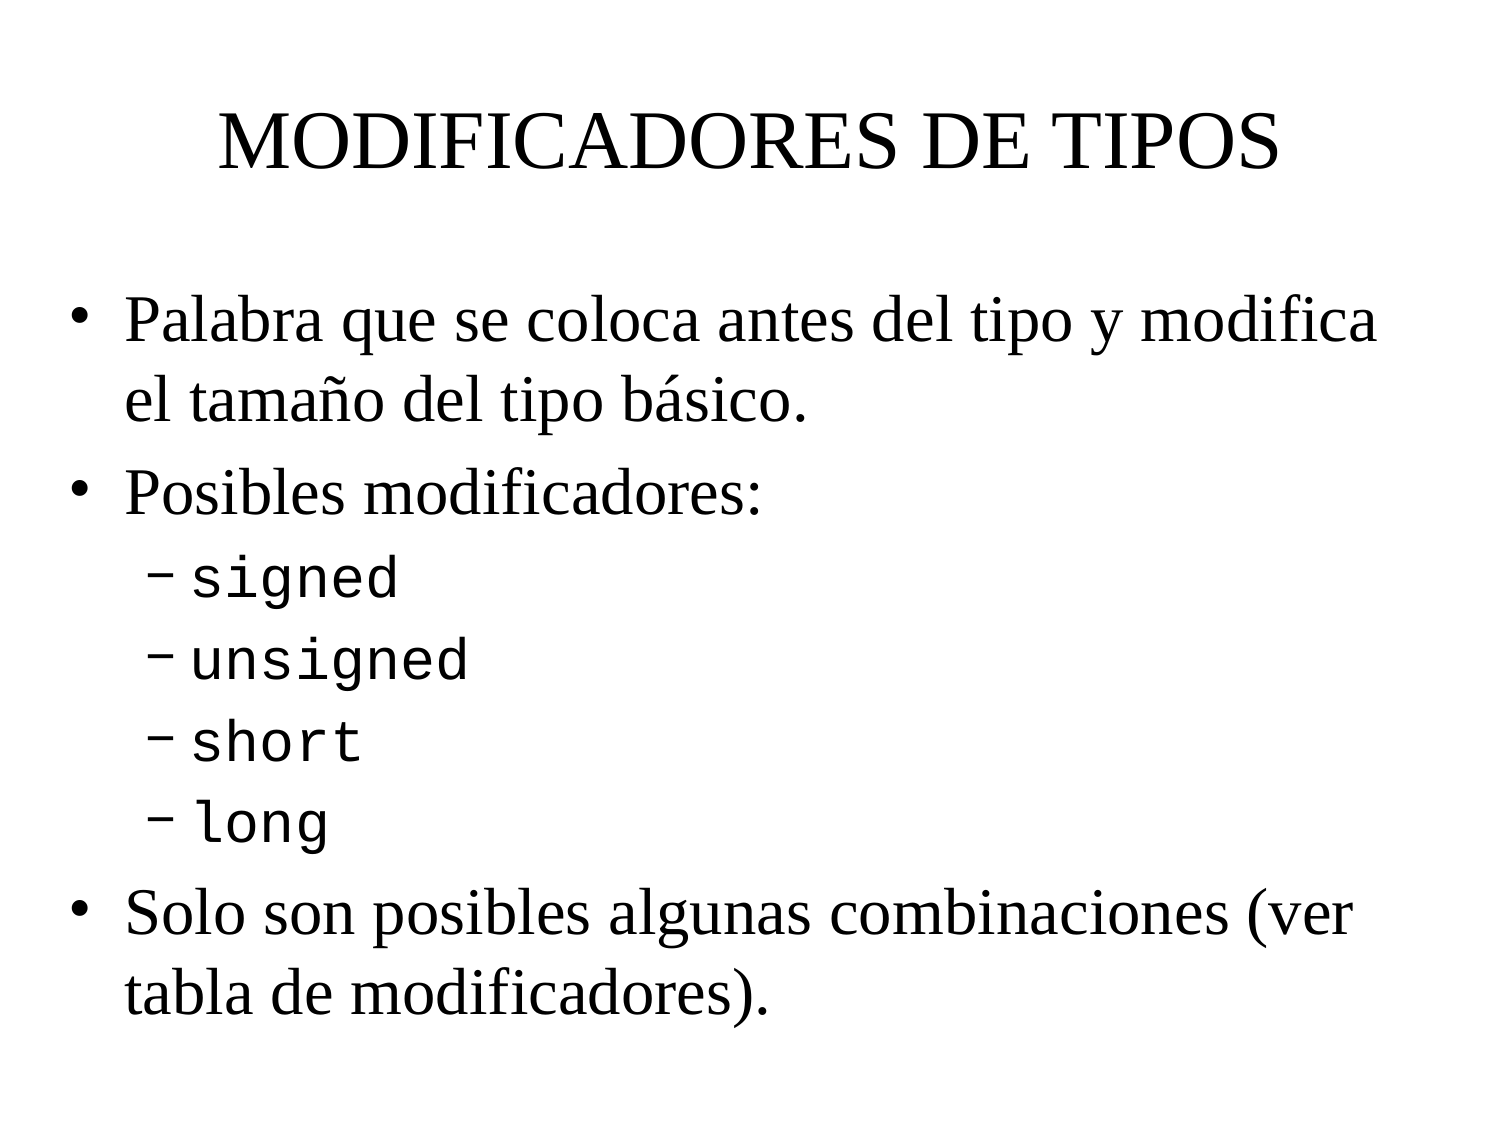

# MODIFICADORES DE TIPOS
Palabra que se coloca antes del tipo y modifica el tamaño del tipo básico.
Posibles modificadores:
signed
unsigned
short
long
Solo son posibles algunas combinaciones (ver tabla de modificadores).